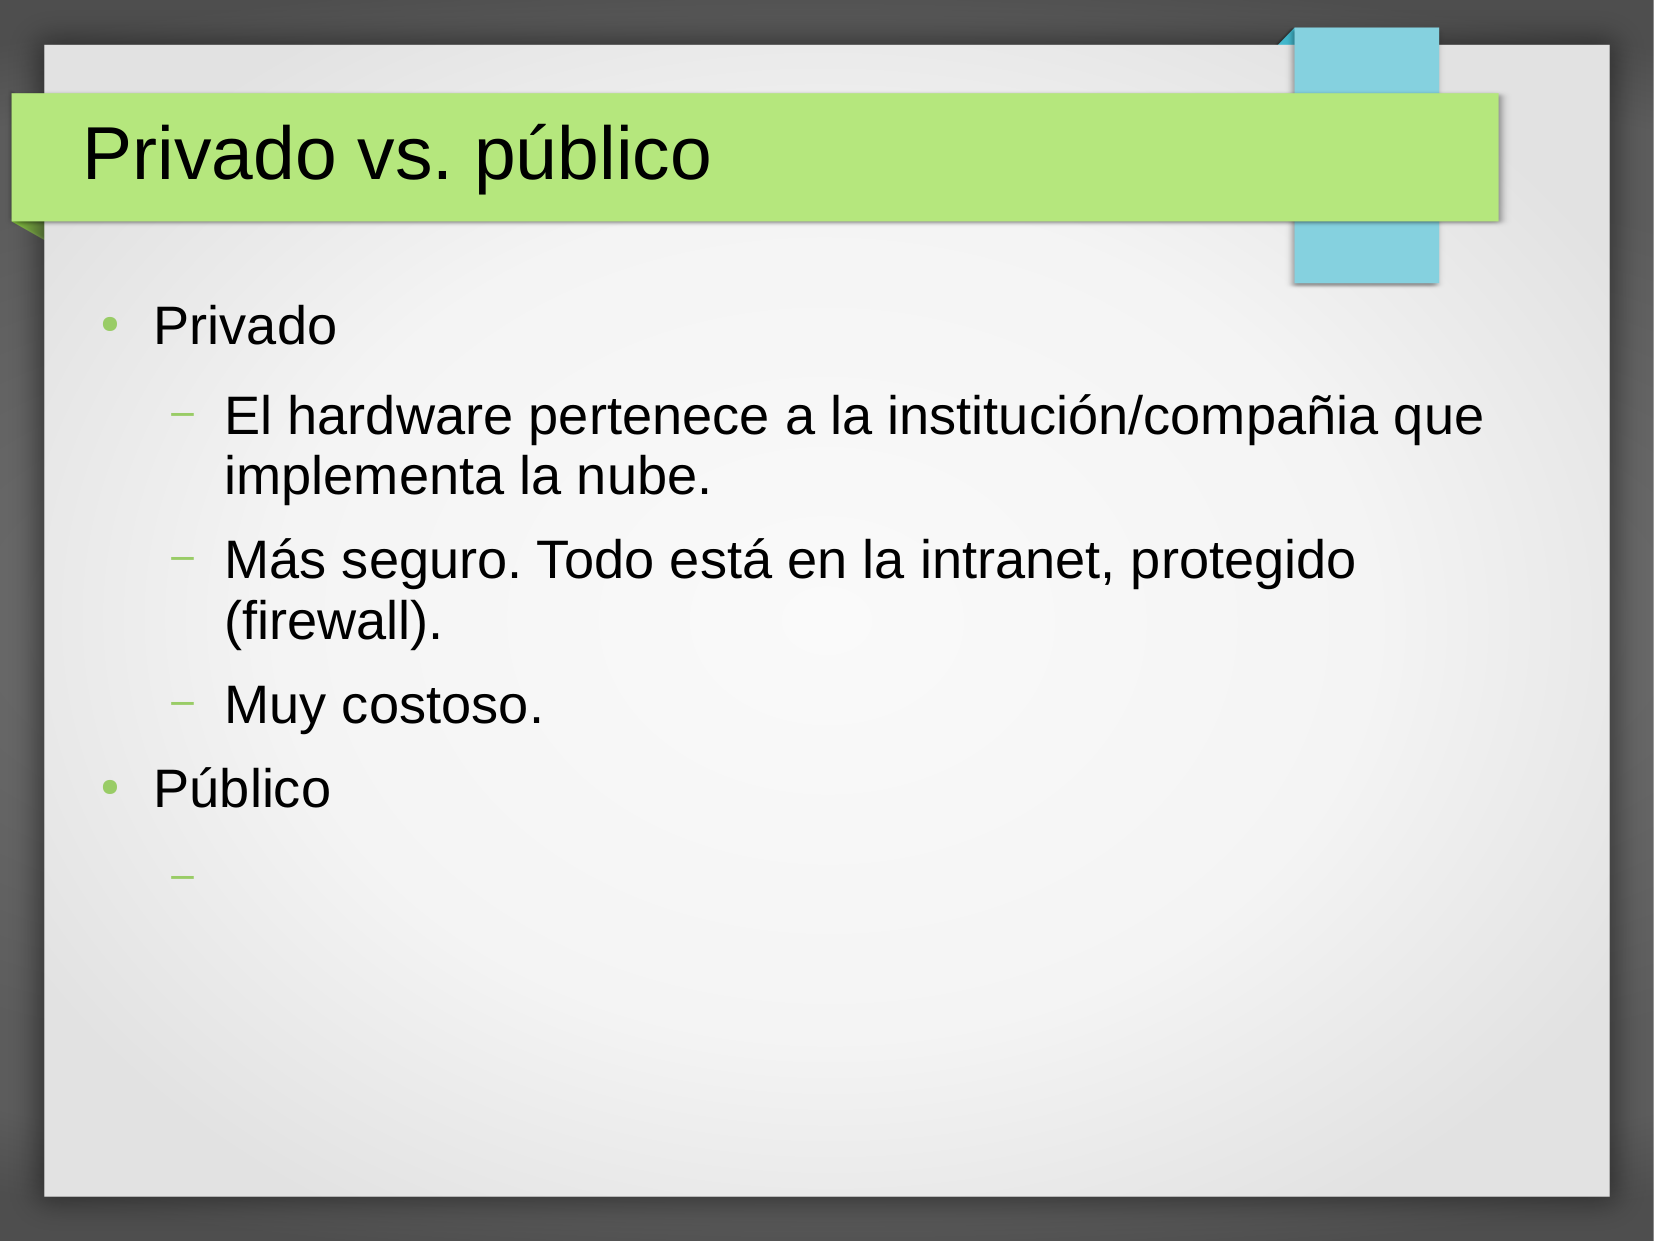

# Privado vs. público
Privado
El hardware pertenece a la institución/compañia que implementa la nube.
Más seguro. Todo está en la intranet, protegido (firewall).
Muy costoso.
Público